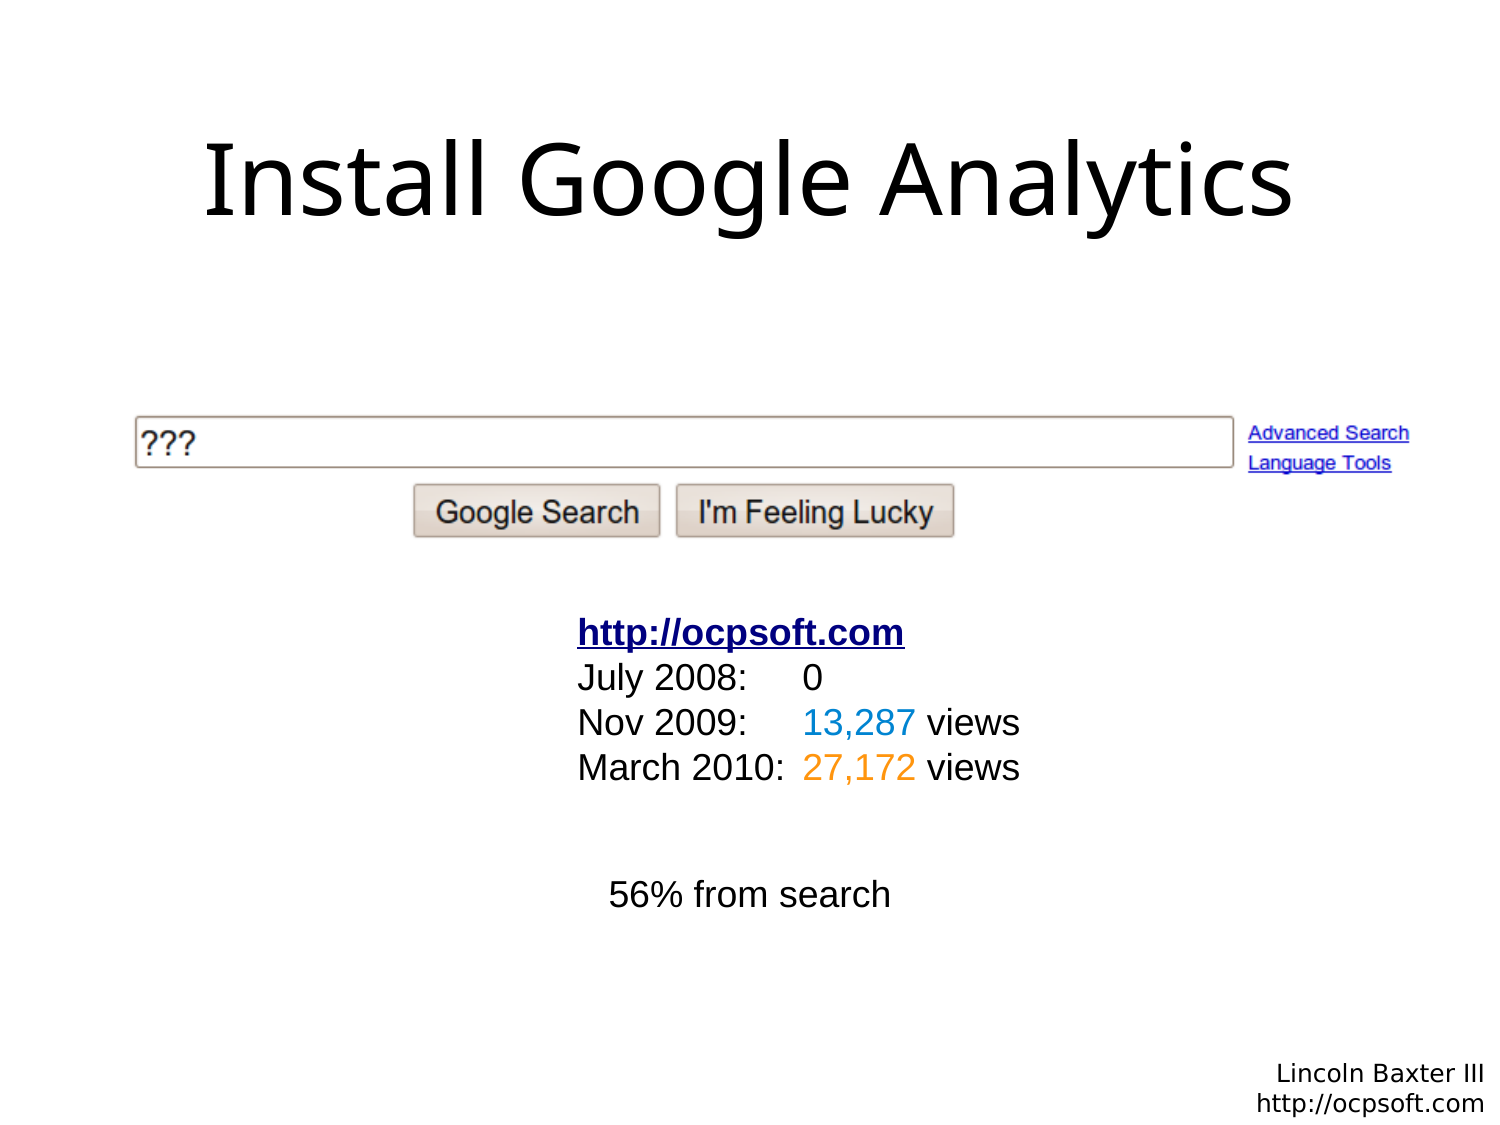

# Install Google Analytics
http://ocpsoft.com
July 2008:	0
Nov 2009:	13,287 views
March 2010:	27,172 views
56% from search